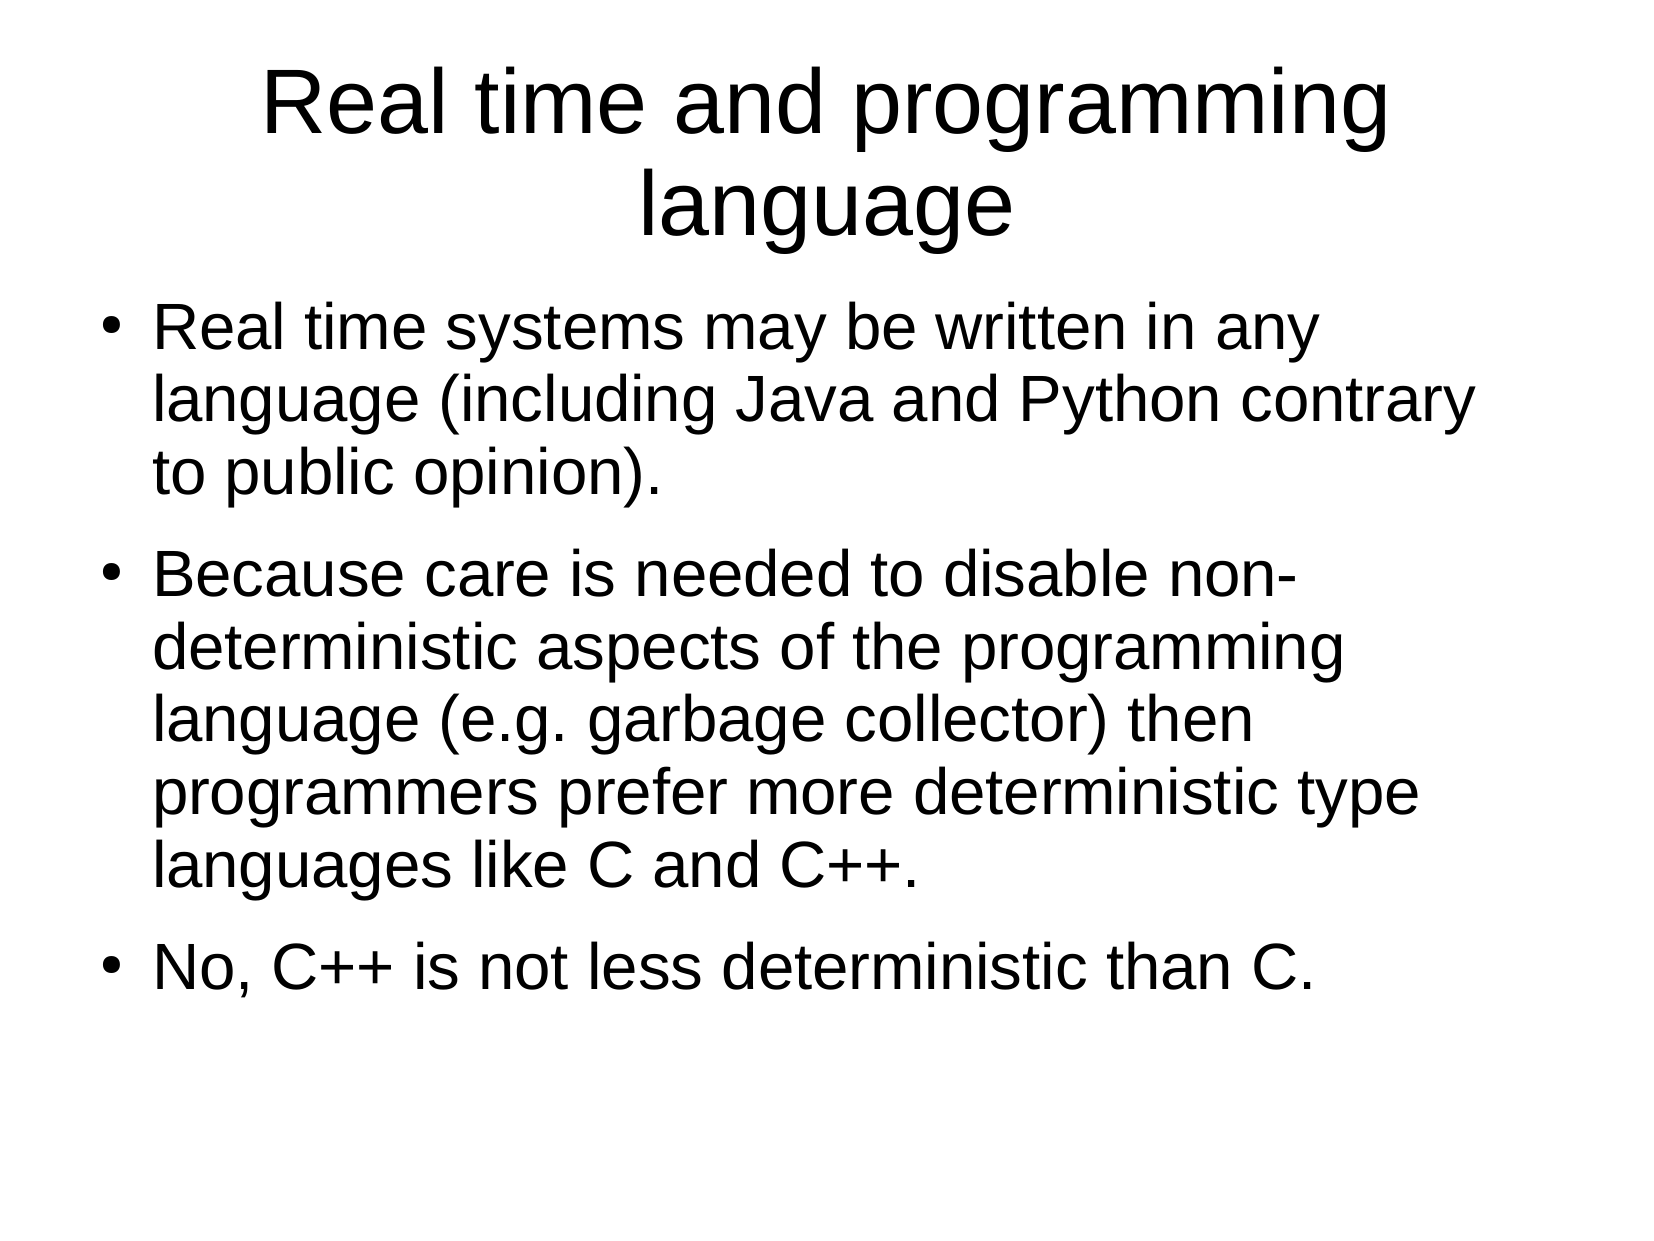

# Real time and programming language
Real time systems may be written in any language (including Java and Python contrary to public opinion).
Because care is needed to disable non-deterministic aspects of the programming language (e.g. garbage collector) then programmers prefer more deterministic type languages like C and C++.
No, C++ is not less deterministic than C.